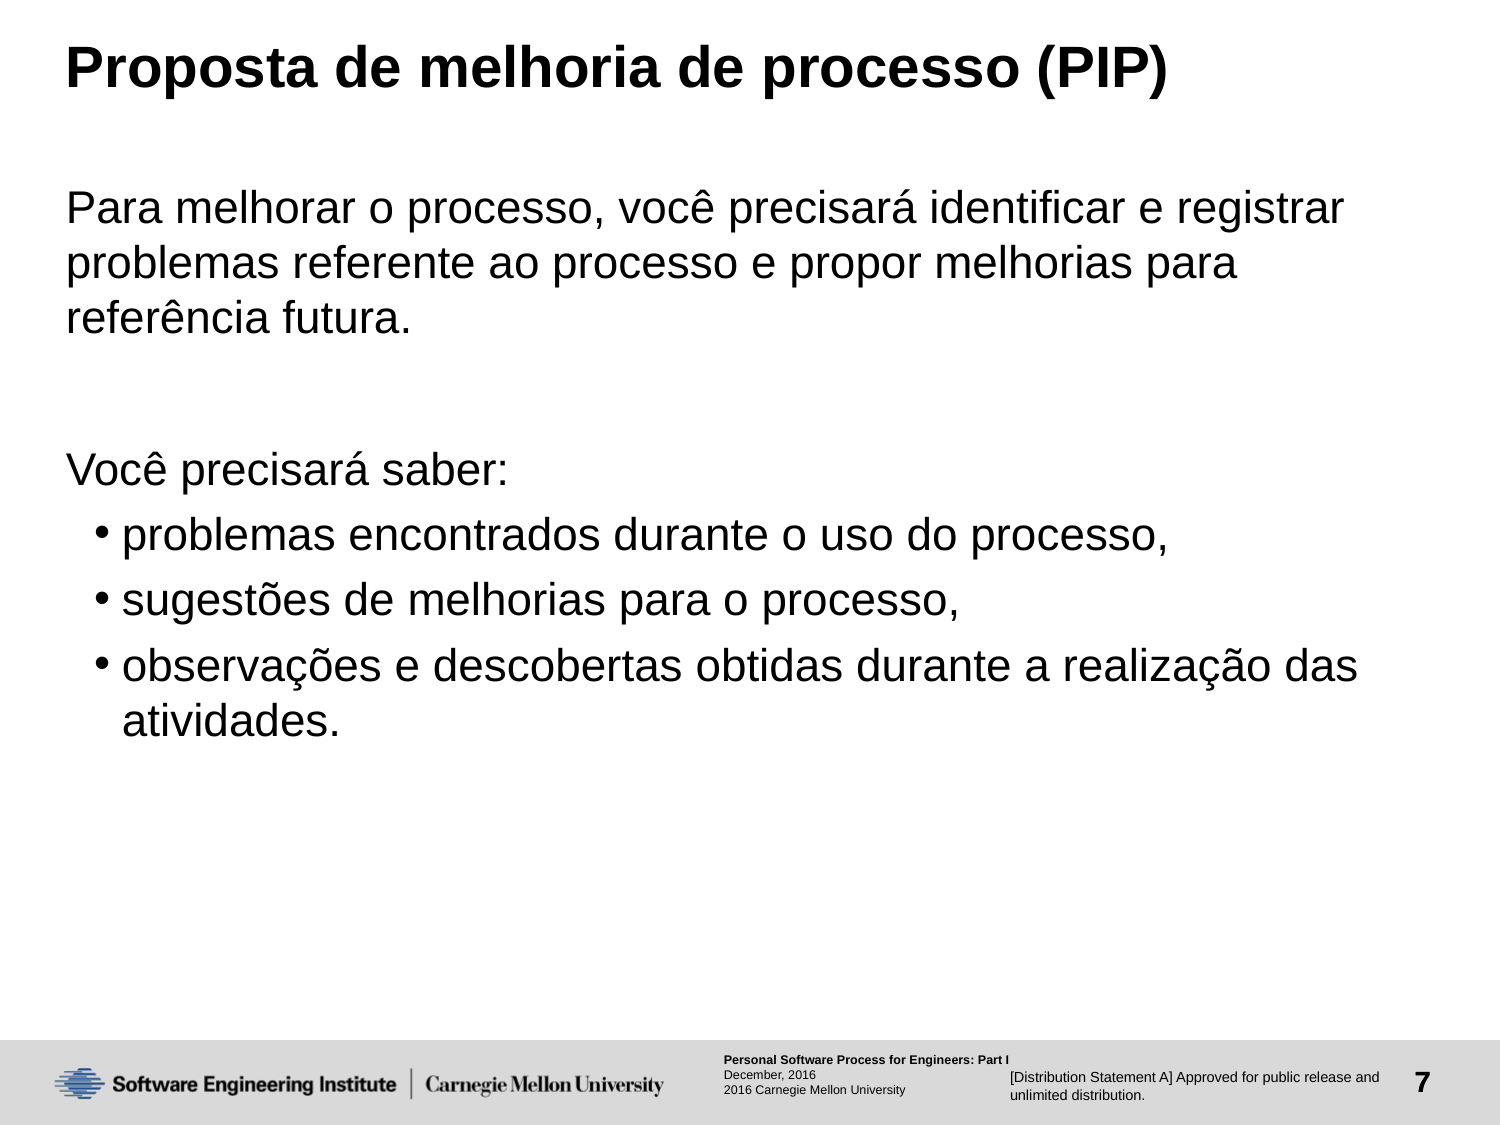

# Proposta de melhoria de processo (PIP)
Para melhorar o processo, você precisará identificar e registrar problemas referente ao processo e propor melhorias para referência futura.
Você precisará saber:
problemas encontrados durante o uso do processo,
sugestões de melhorias para o processo,
observações e descobertas obtidas durante a realização das atividades.